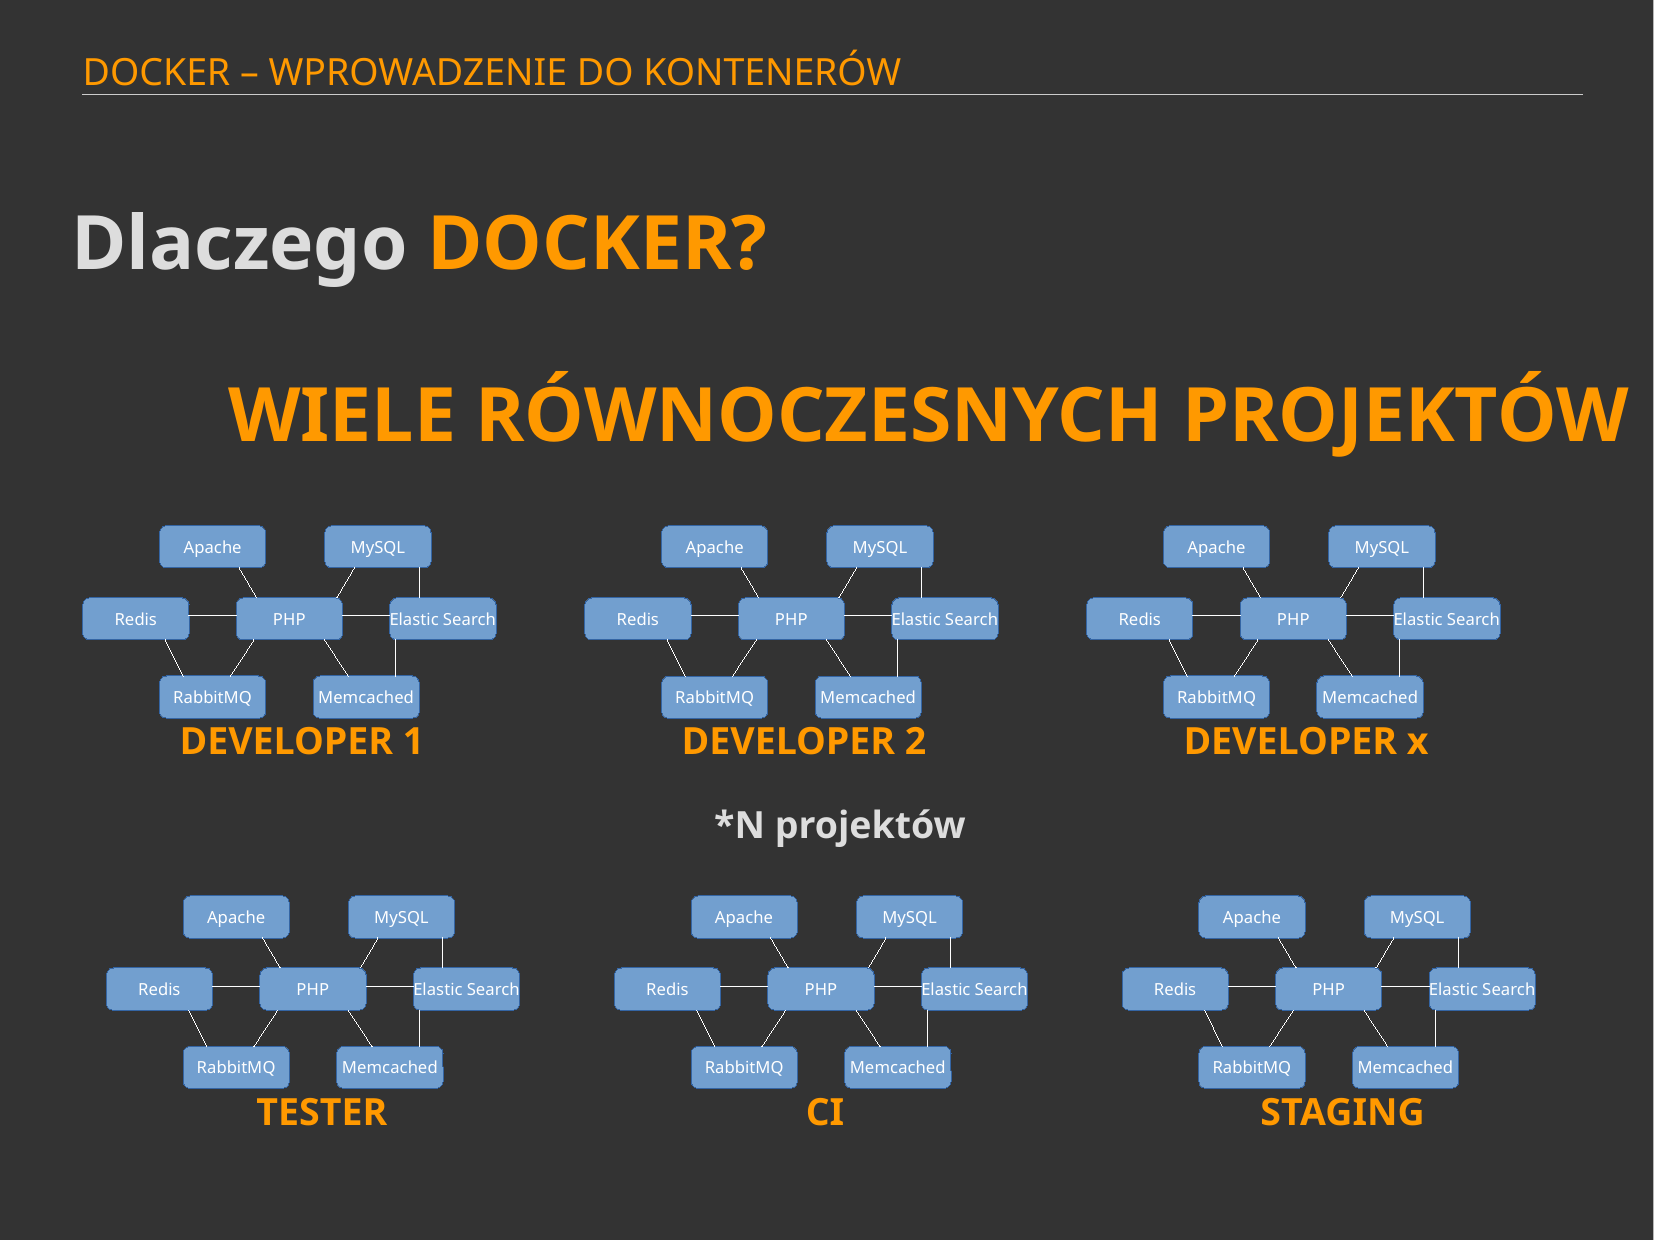

# DOCKER – WPROWADZENIE DO KONTENERÓW
Dlaczego DOCKER?
WIELE RÓWNOCZESNYCH PROJEKTÓW
Apache
MySQL
Redis
PHP
Elastic Search
RabbitMQ
Memcached
DEVELOPER 1
Apache
MySQL
Redis
PHP
Elastic Search
RabbitMQ
Memcached
DEVELOPER x
Apache
MySQL
Redis
PHP
Elastic Search
RabbitMQ
Memcached
DEVELOPER 2
*N projektów
Apache
MySQL
Redis
PHP
Elastic Search
RabbitMQ
Memcached
TESTER
Apache
MySQL
Redis
PHP
Elastic Search
RabbitMQ
Memcached
CI
Apache
MySQL
Redis
PHP
Elastic Search
RabbitMQ
Memcached
STAGING